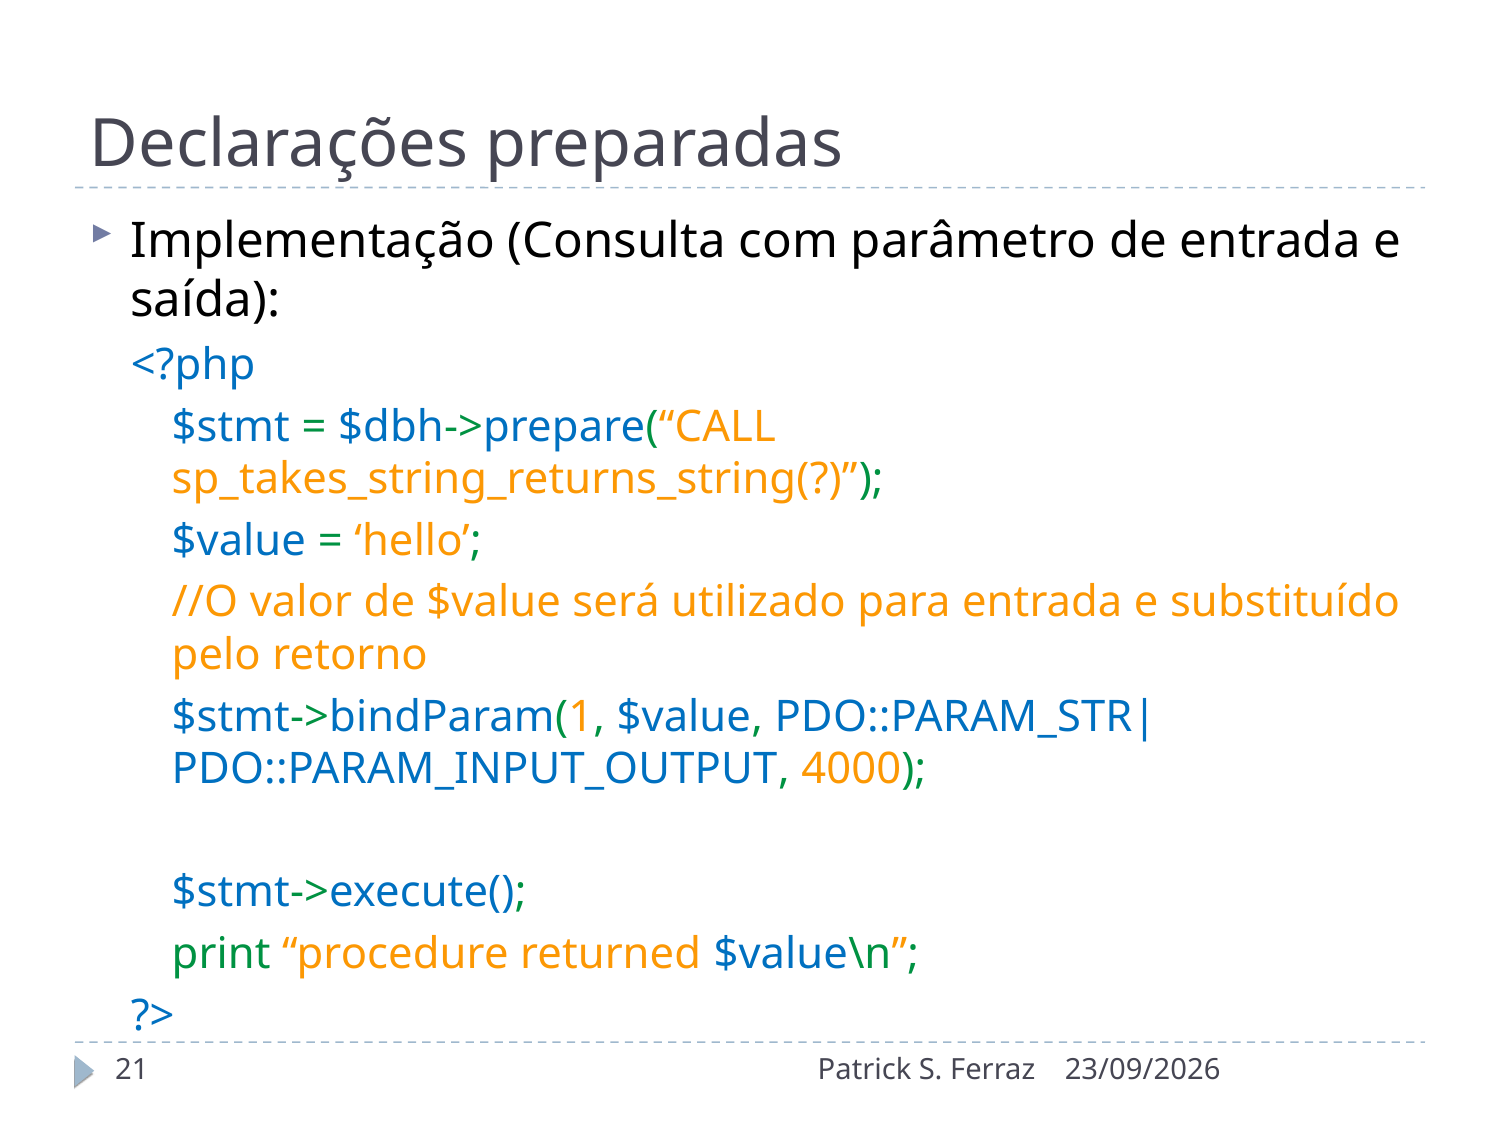

# Declarações preparadas
Implementação (Consulta com parâmetro de entrada e saída):
<?php
	$stmt = $dbh->prepare(“CALL sp_takes_string_returns_string(?)”);
	$value = ‘hello’;
	//O valor de $value será utilizado para entrada e substituído pelo retorno
	$stmt->bindParam(1, $value, PDO::PARAM_STR|PDO::PARAM_INPUT_OUTPUT, 4000);
	$stmt->execute();
	print “procedure returned $value\n”;
?>
Patrick S. Ferraz